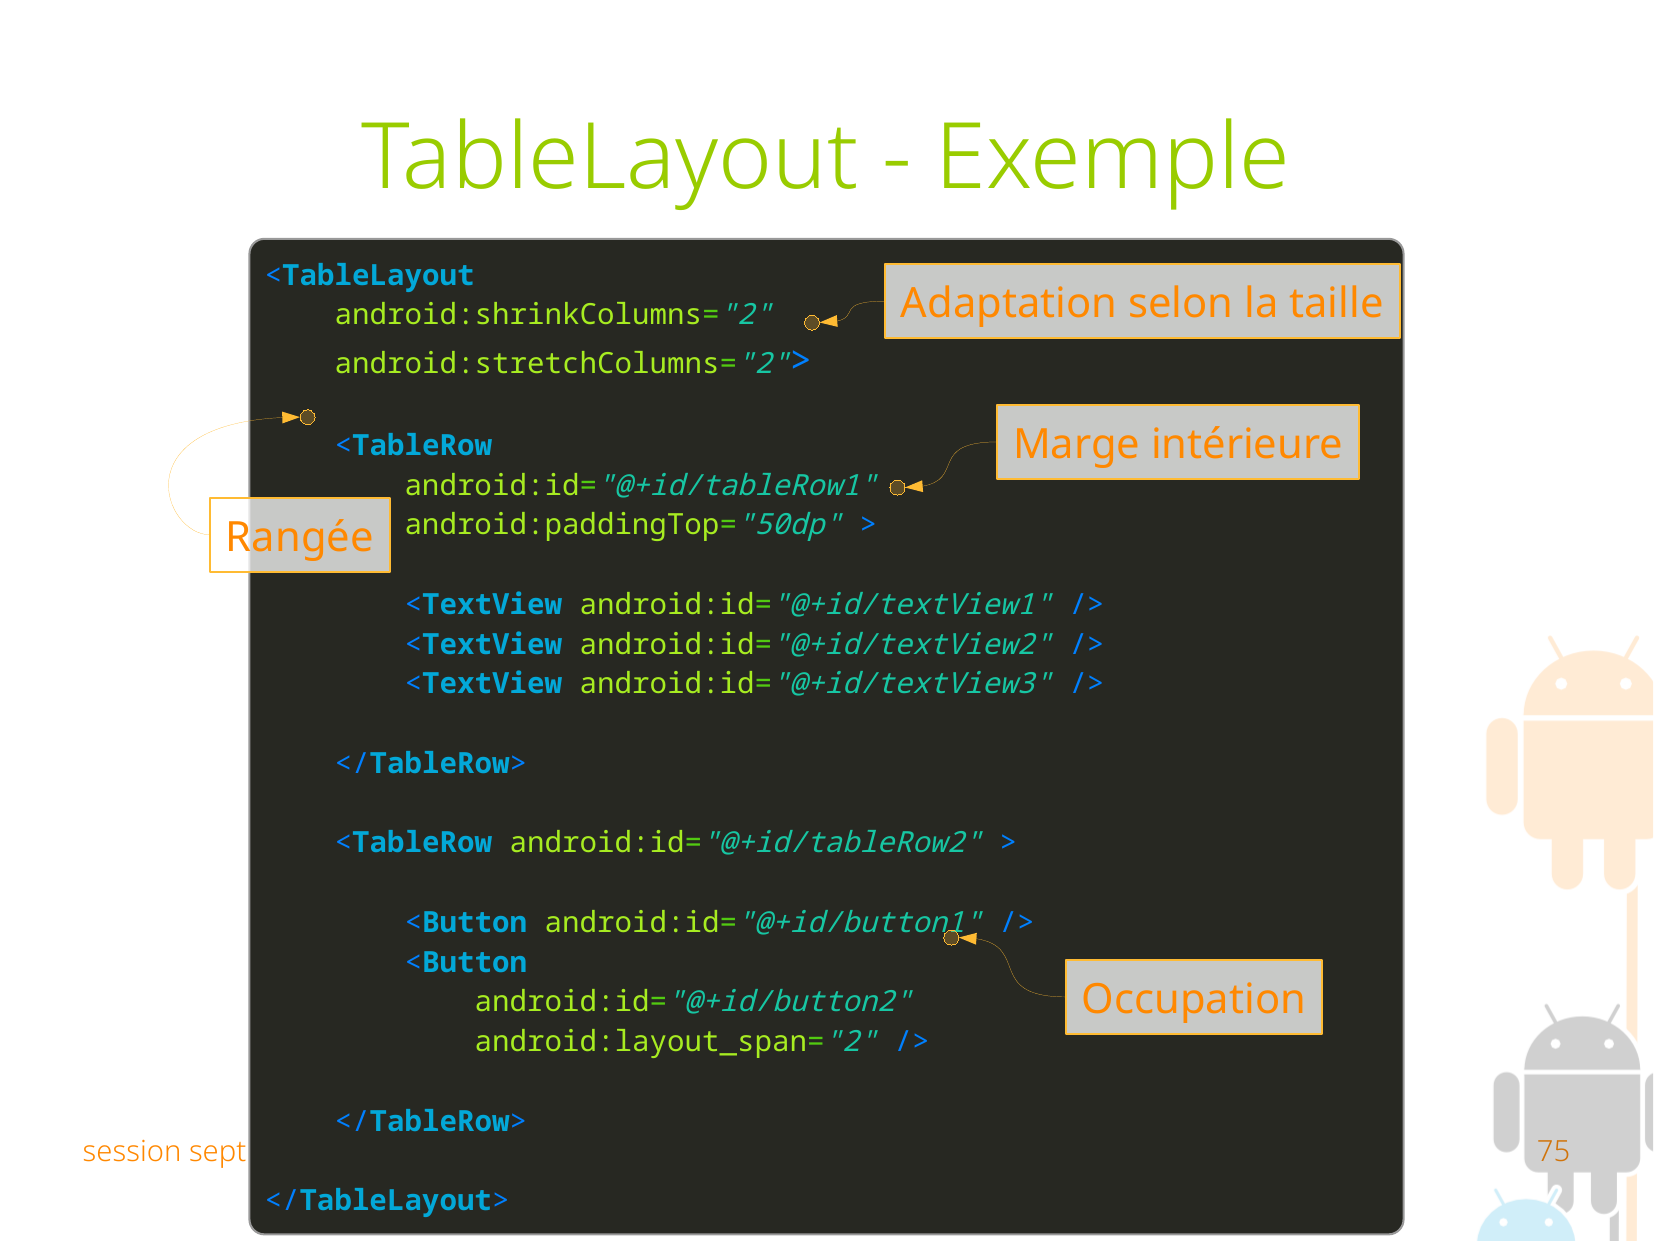

# TableLayout - Exemple
<TableLayout
 android:shrinkColumns="2"
 android:stretchColumns="2">
 <TableRow
 android:id="@+id/tableRow1"
 android:paddingTop="50dp" >
 <TextView android:id="@+id/textView1" />
 <TextView android:id="@+id/textView2" />
 <TextView android:id="@+id/textView3" />
 </TableRow>
 <TableRow android:id="@+id/tableRow2" >
 <Button android:id="@+id/button1" />
 <Button
 android:id="@+id/button2"
 android:layout_span="2" />
 </TableRow>
</TableLayout>
Adaptation selon la taille
Marge intérieure
Rangée
Occupation
session sept 2016
Yann Caron (c) 2014
75